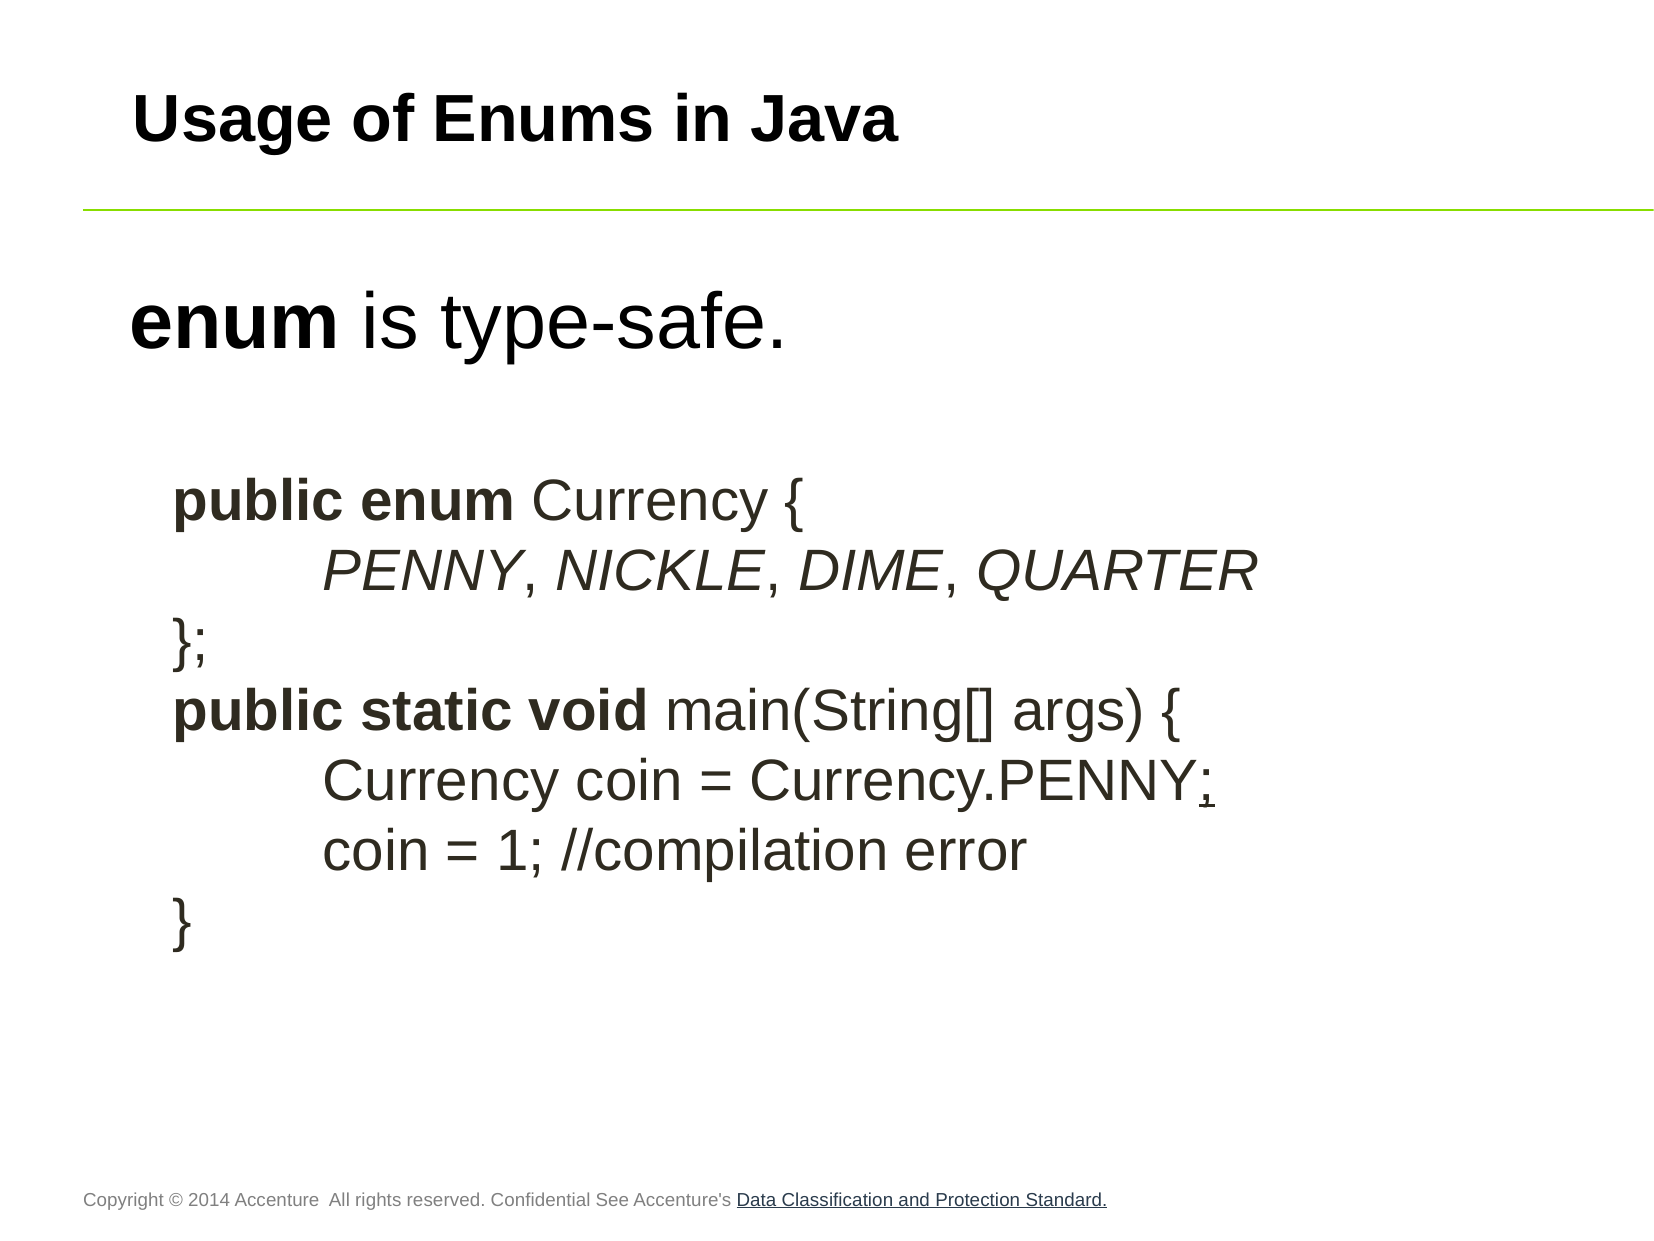

# Usage of Enums in Java
enum is type-safe.
public enum Currency {
	PENNY, NICKLE, DIME, QUARTER
};
public static void main(String[] args) {
	Currency coin = Currency.PENNY;
	coin = 1; //compilation error
}